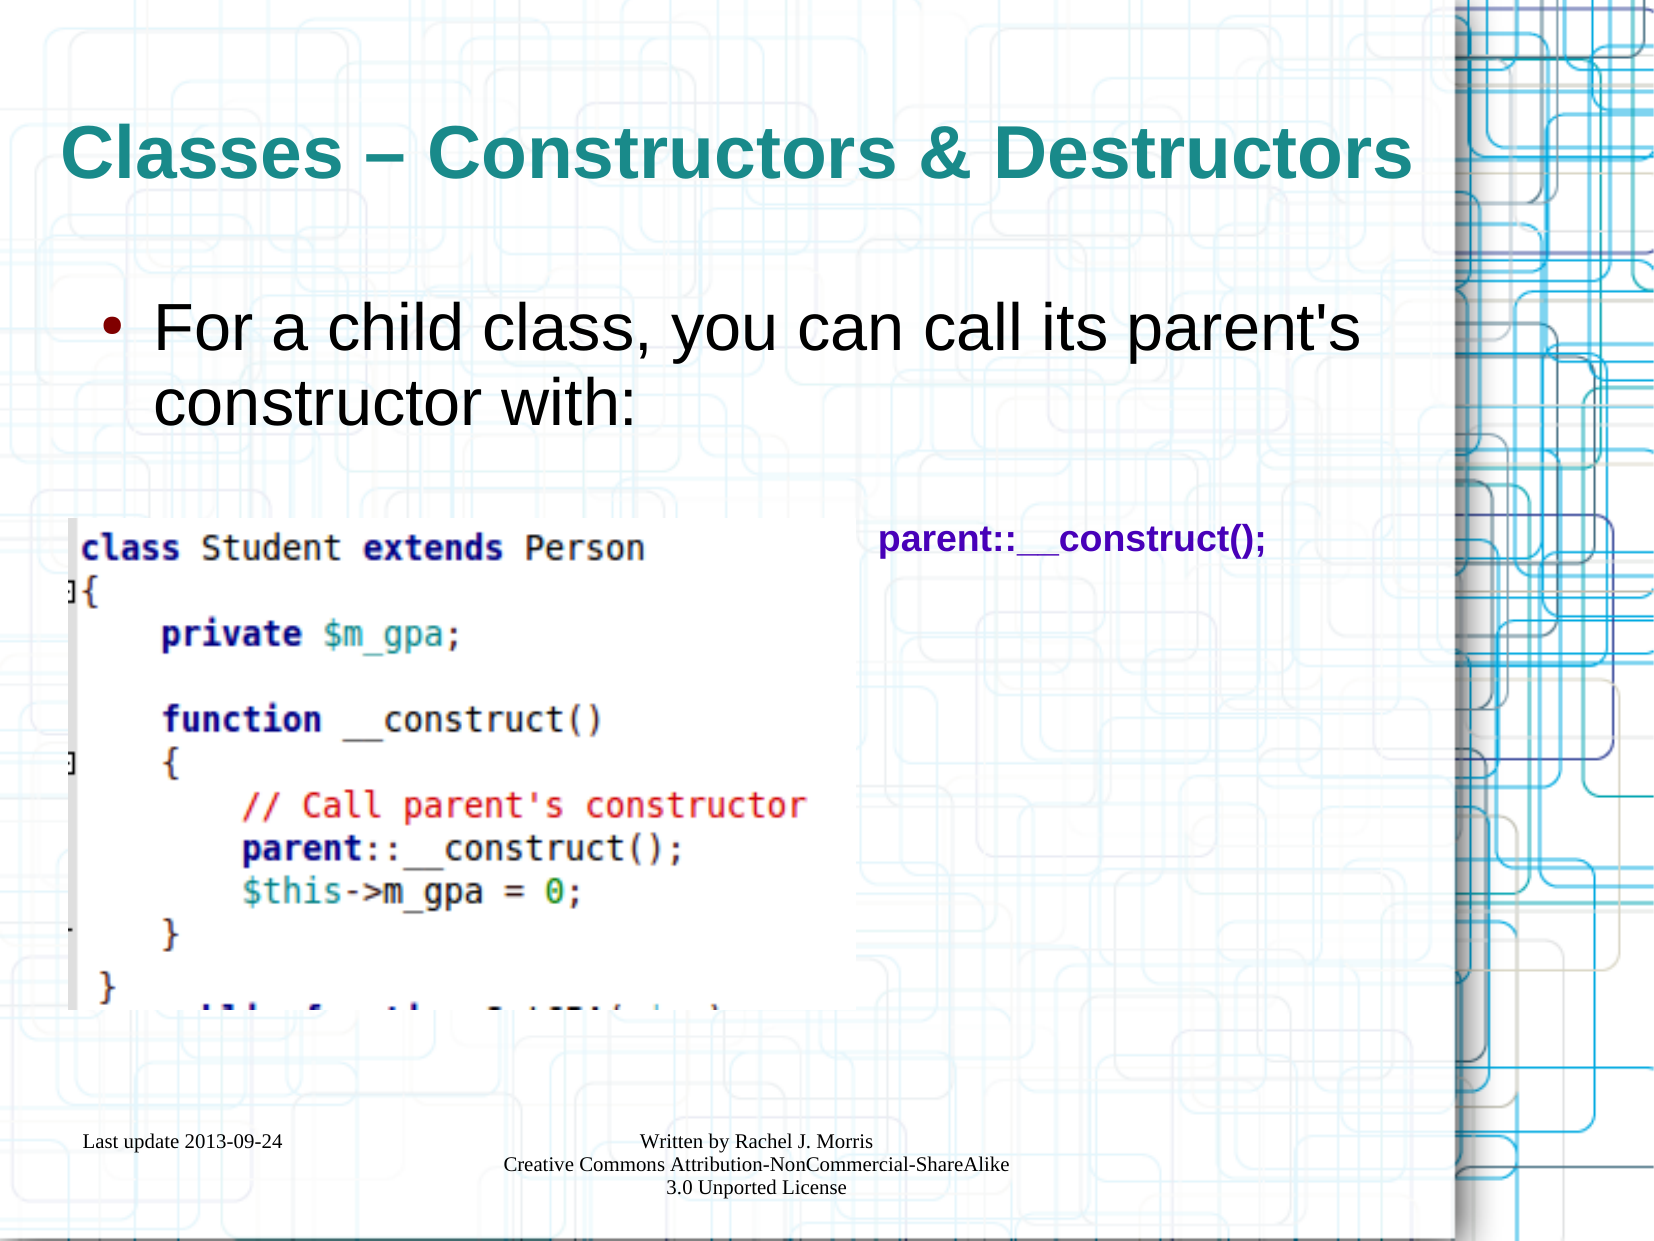

# Classes – Constructors & Destructors
For a child class, you can call its parent's constructor with:
parent::__construct();